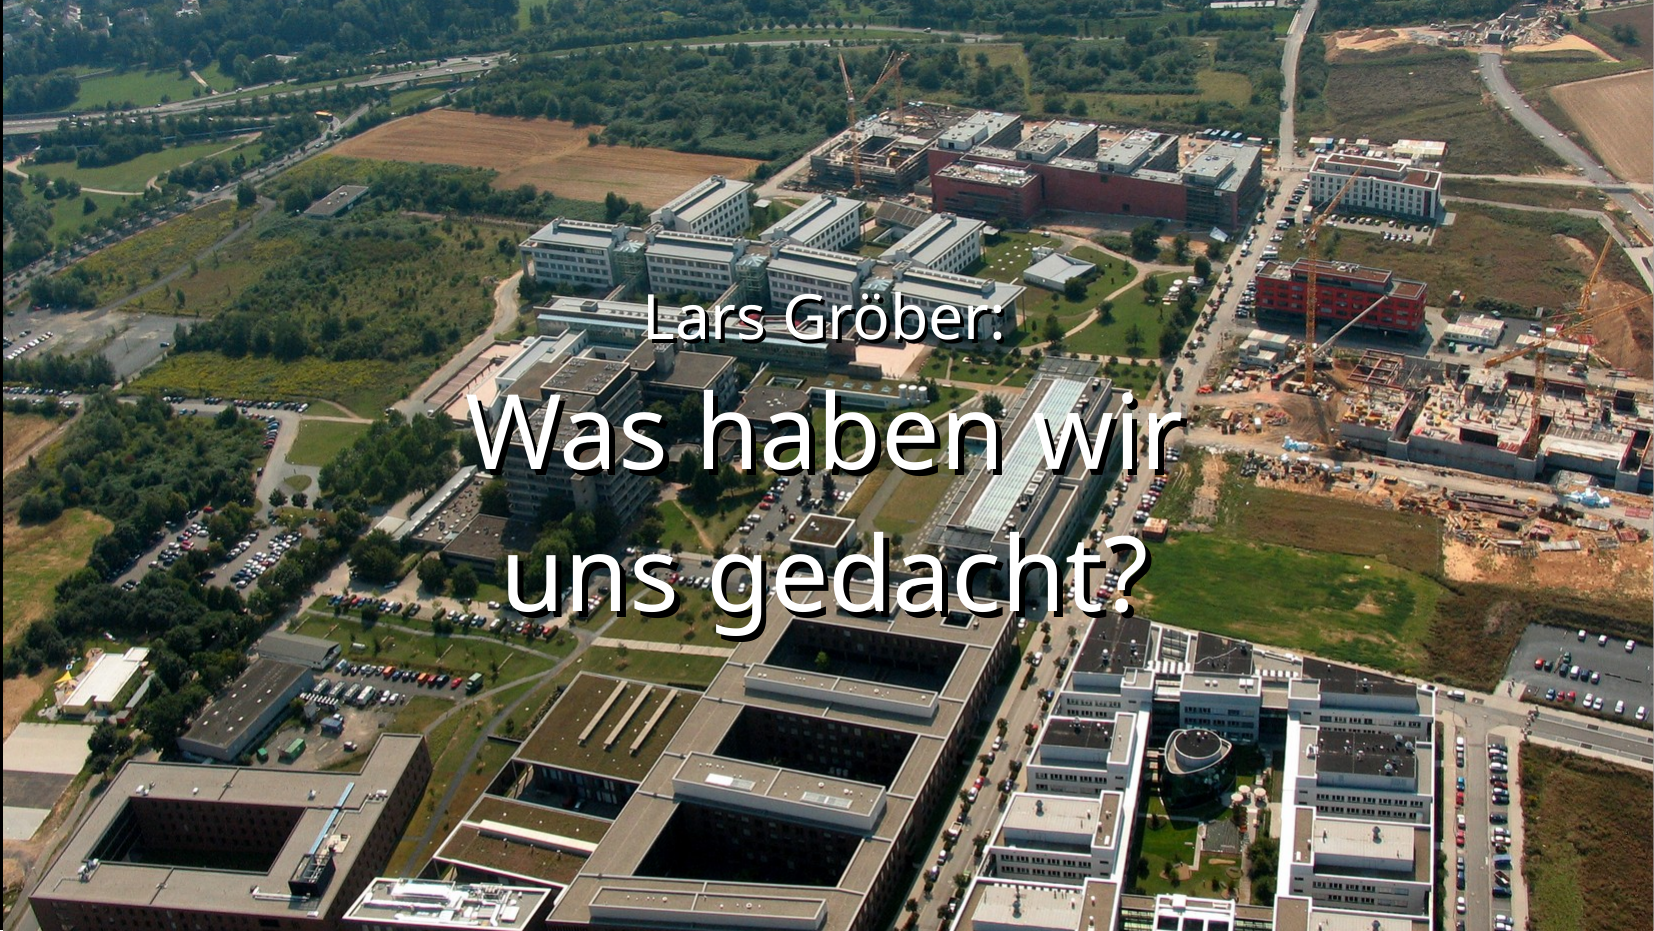

Lars Gröber:
Was haben wir
uns gedacht?